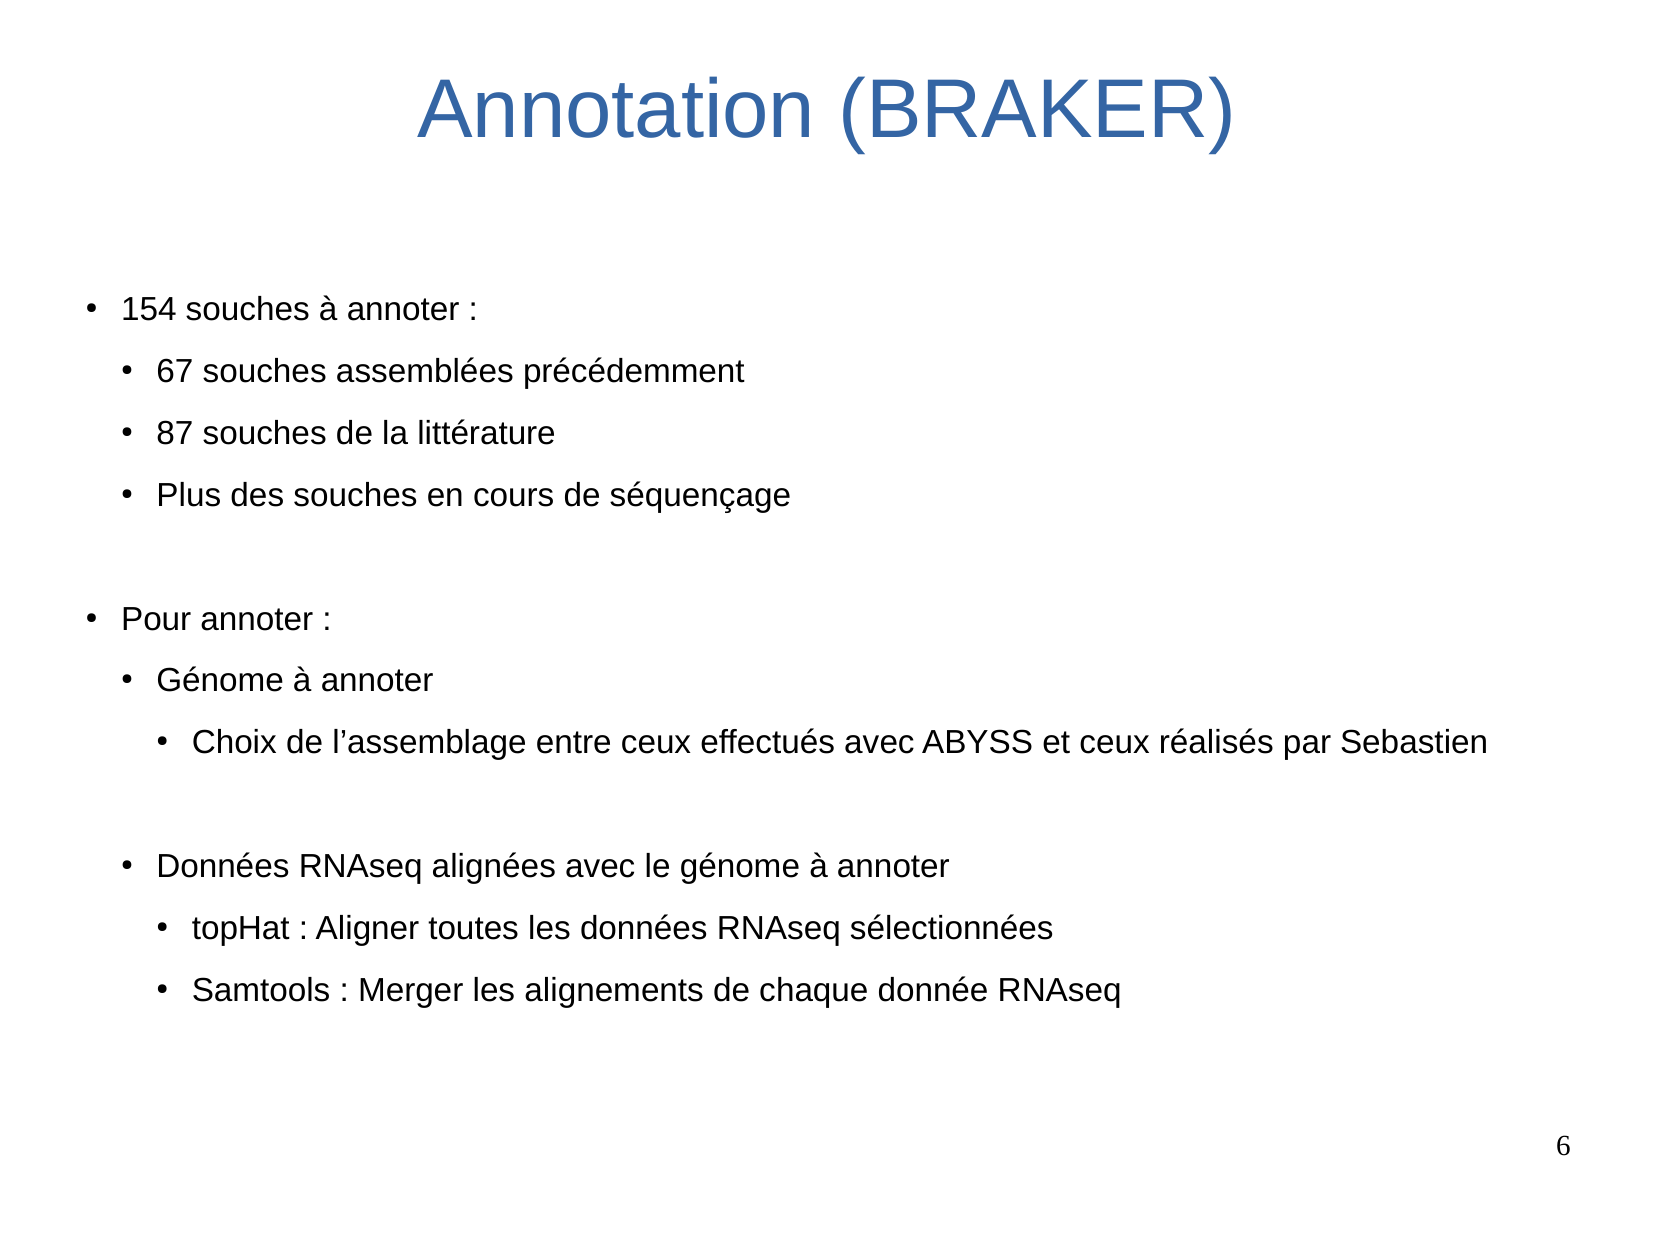

# Annotation (BRAKER)
154 souches à annoter :
67 souches assemblées précédemment
87 souches de la littérature
Plus des souches en cours de séquençage
Pour annoter :
Génome à annoter
Choix de l’assemblage entre ceux effectués avec ABYSS et ceux réalisés par Sebastien
Données RNAseq alignées avec le génome à annoter
topHat : Aligner toutes les données RNAseq sélectionnées
Samtools : Merger les alignements de chaque donnée RNAseq
6